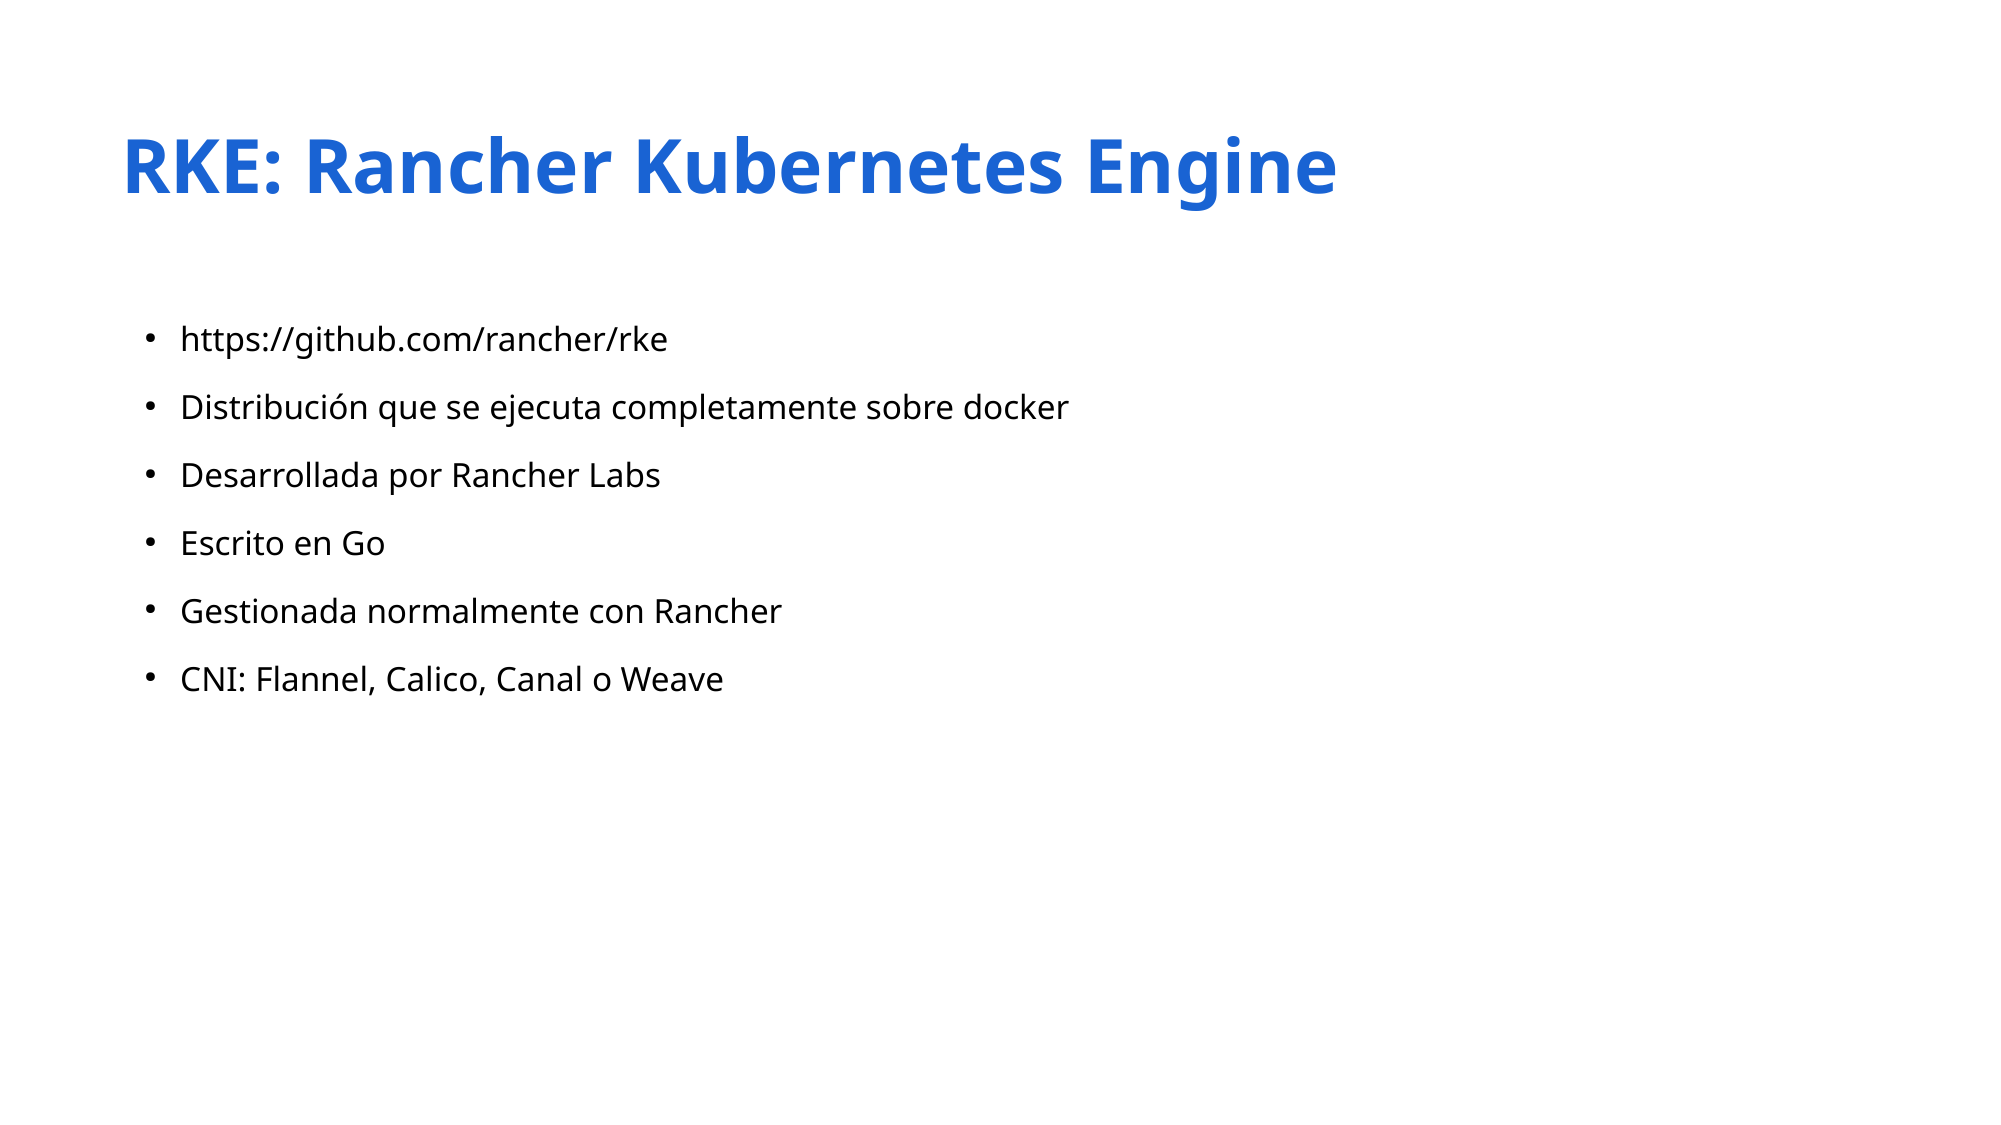

RKE: Rancher Kubernetes Engine
https://github.com/rancher/rke
Distribución que se ejecuta completamente sobre docker
Desarrollada por Rancher Labs
Escrito en Go
Gestionada normalmente con Rancher
CNI: Flannel, Calico, Canal o Weave